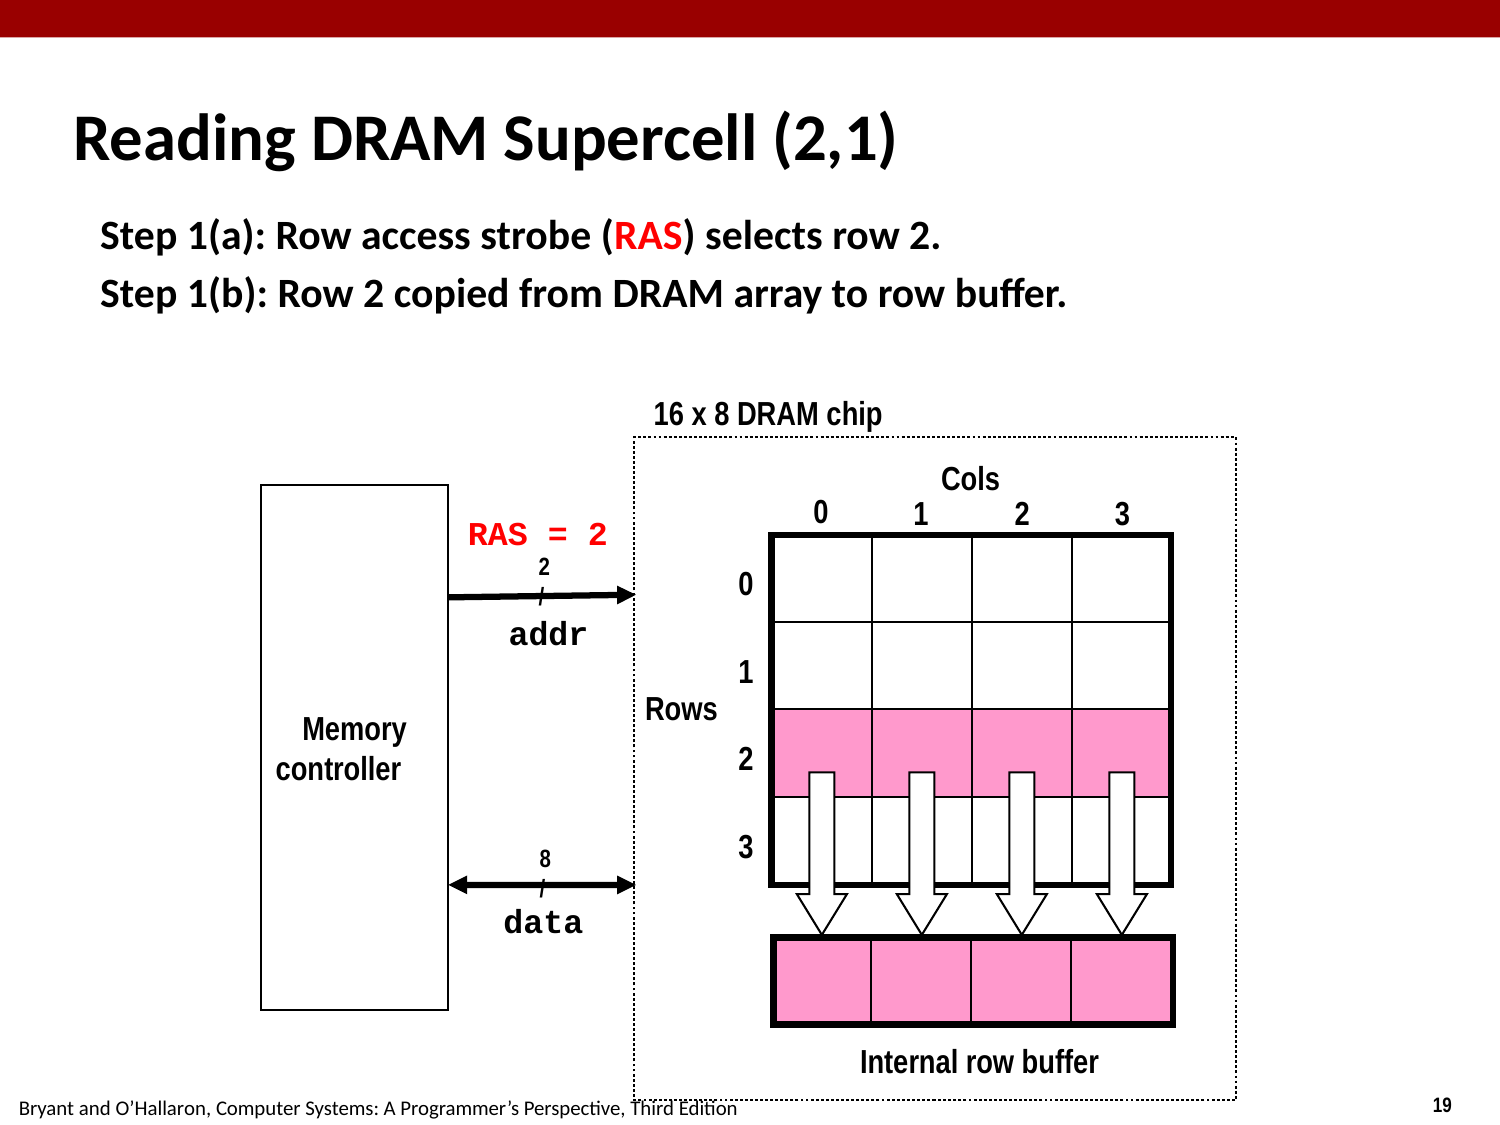

# Reading DRAM Supercell (2,1)
Step 1(a): Row access strobe (RAS) selects row 2.
Step 1(b): Row 2 copied from DRAM array to row buffer.
16 x 8 DRAM chip
Cols
0
Memory
controller
1
2
3
RAS = 2
2
/
0
addr
1
Rows
2
3
8
/
data
Internal row buffer